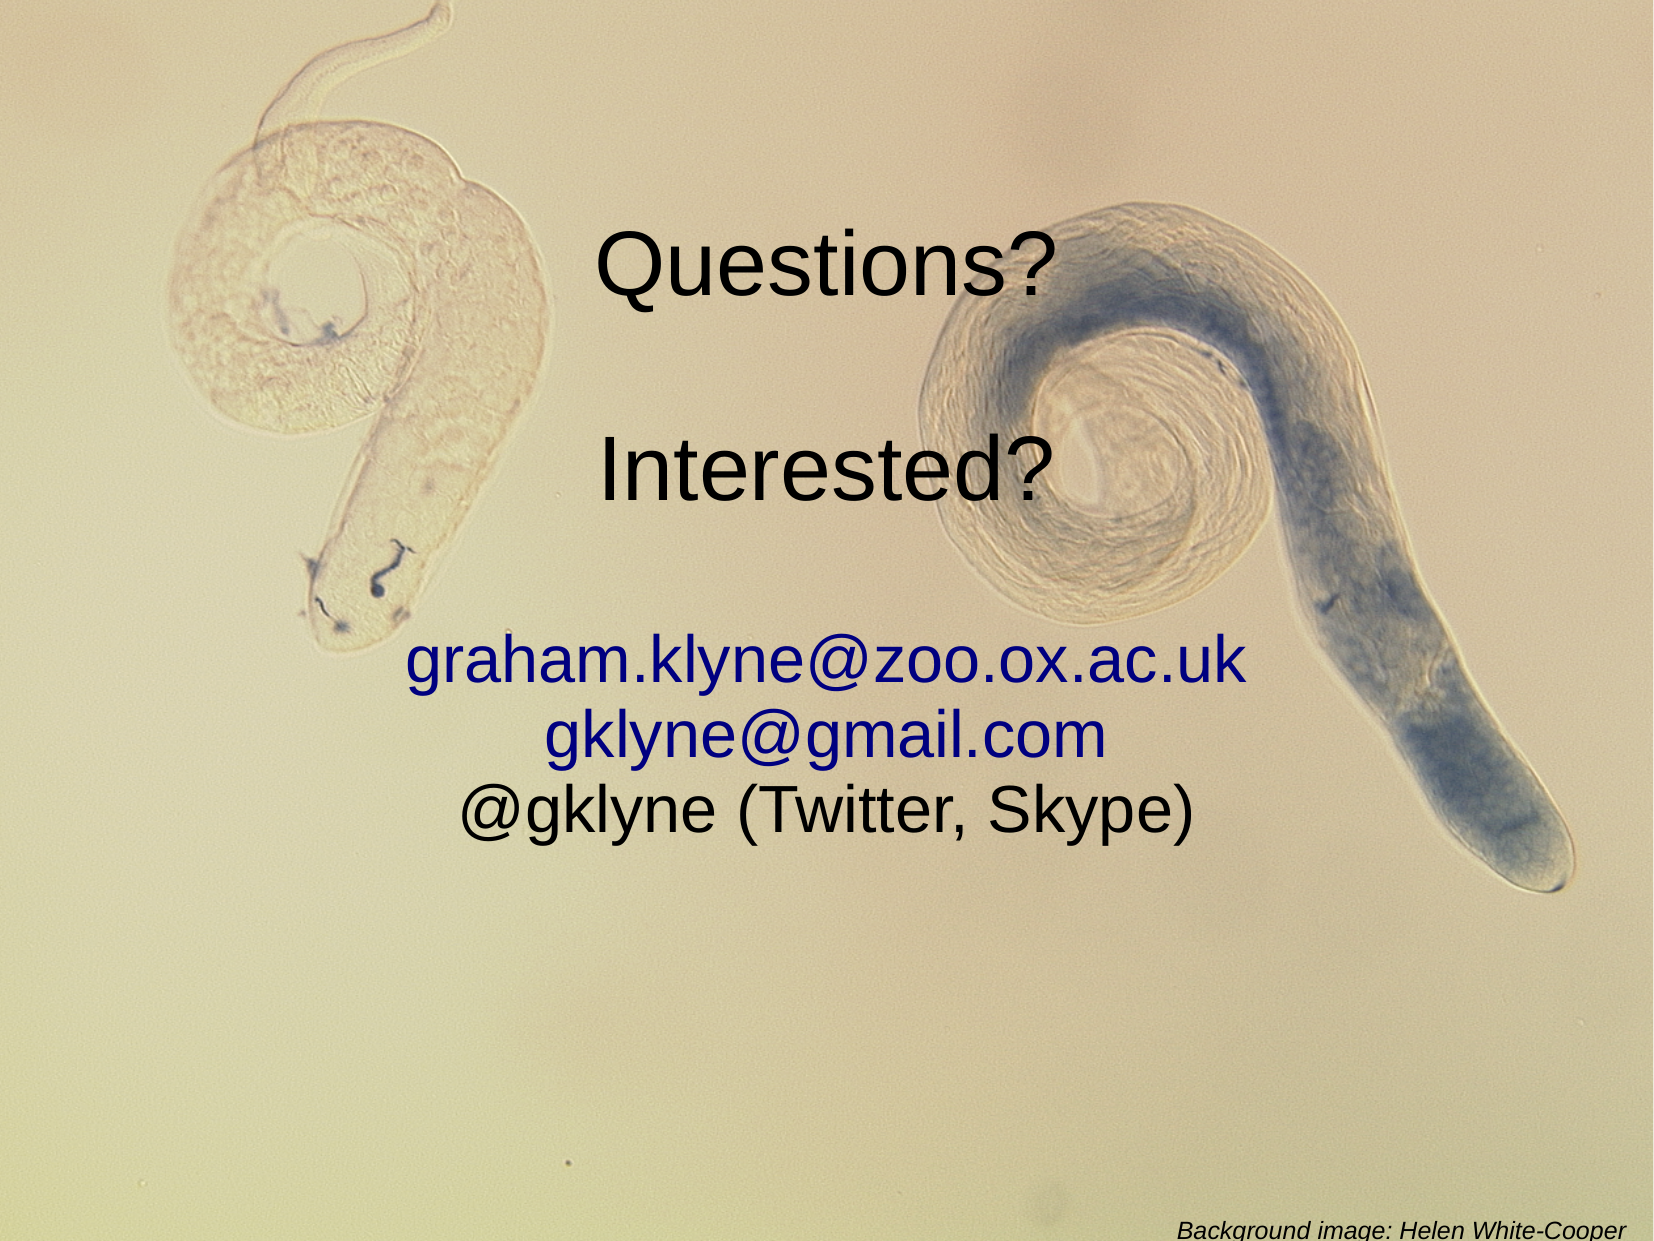

# Questions?
Interested?
graham.klyne@zoo.ox.ac.uk
gklyne@gmail.com
@gklyne (Twitter, Skype)
Background image: Helen White-Cooper